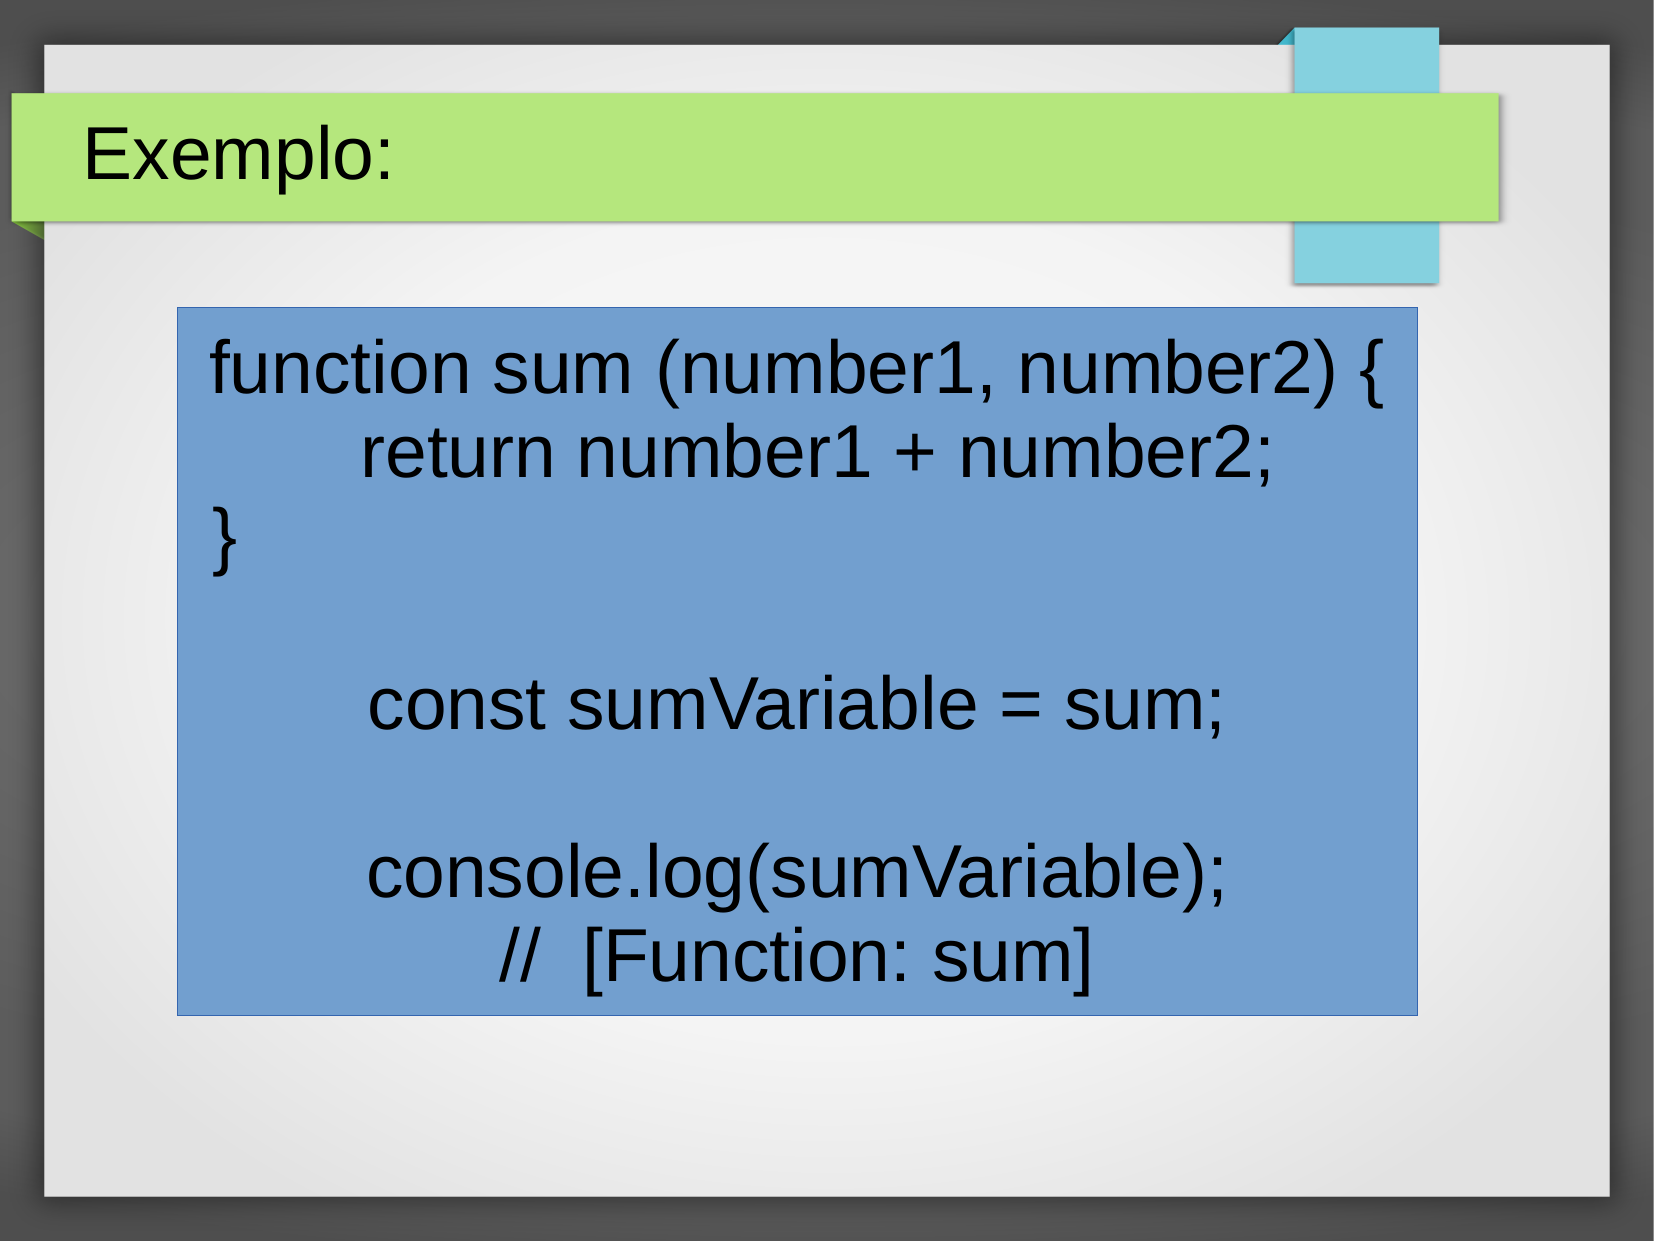

# Exemplo:
function sum (number1, number2) {
 return number1 + number2;
 }
const sumVariable = sum;
console.log(sumVariable);
// [Function: sum]